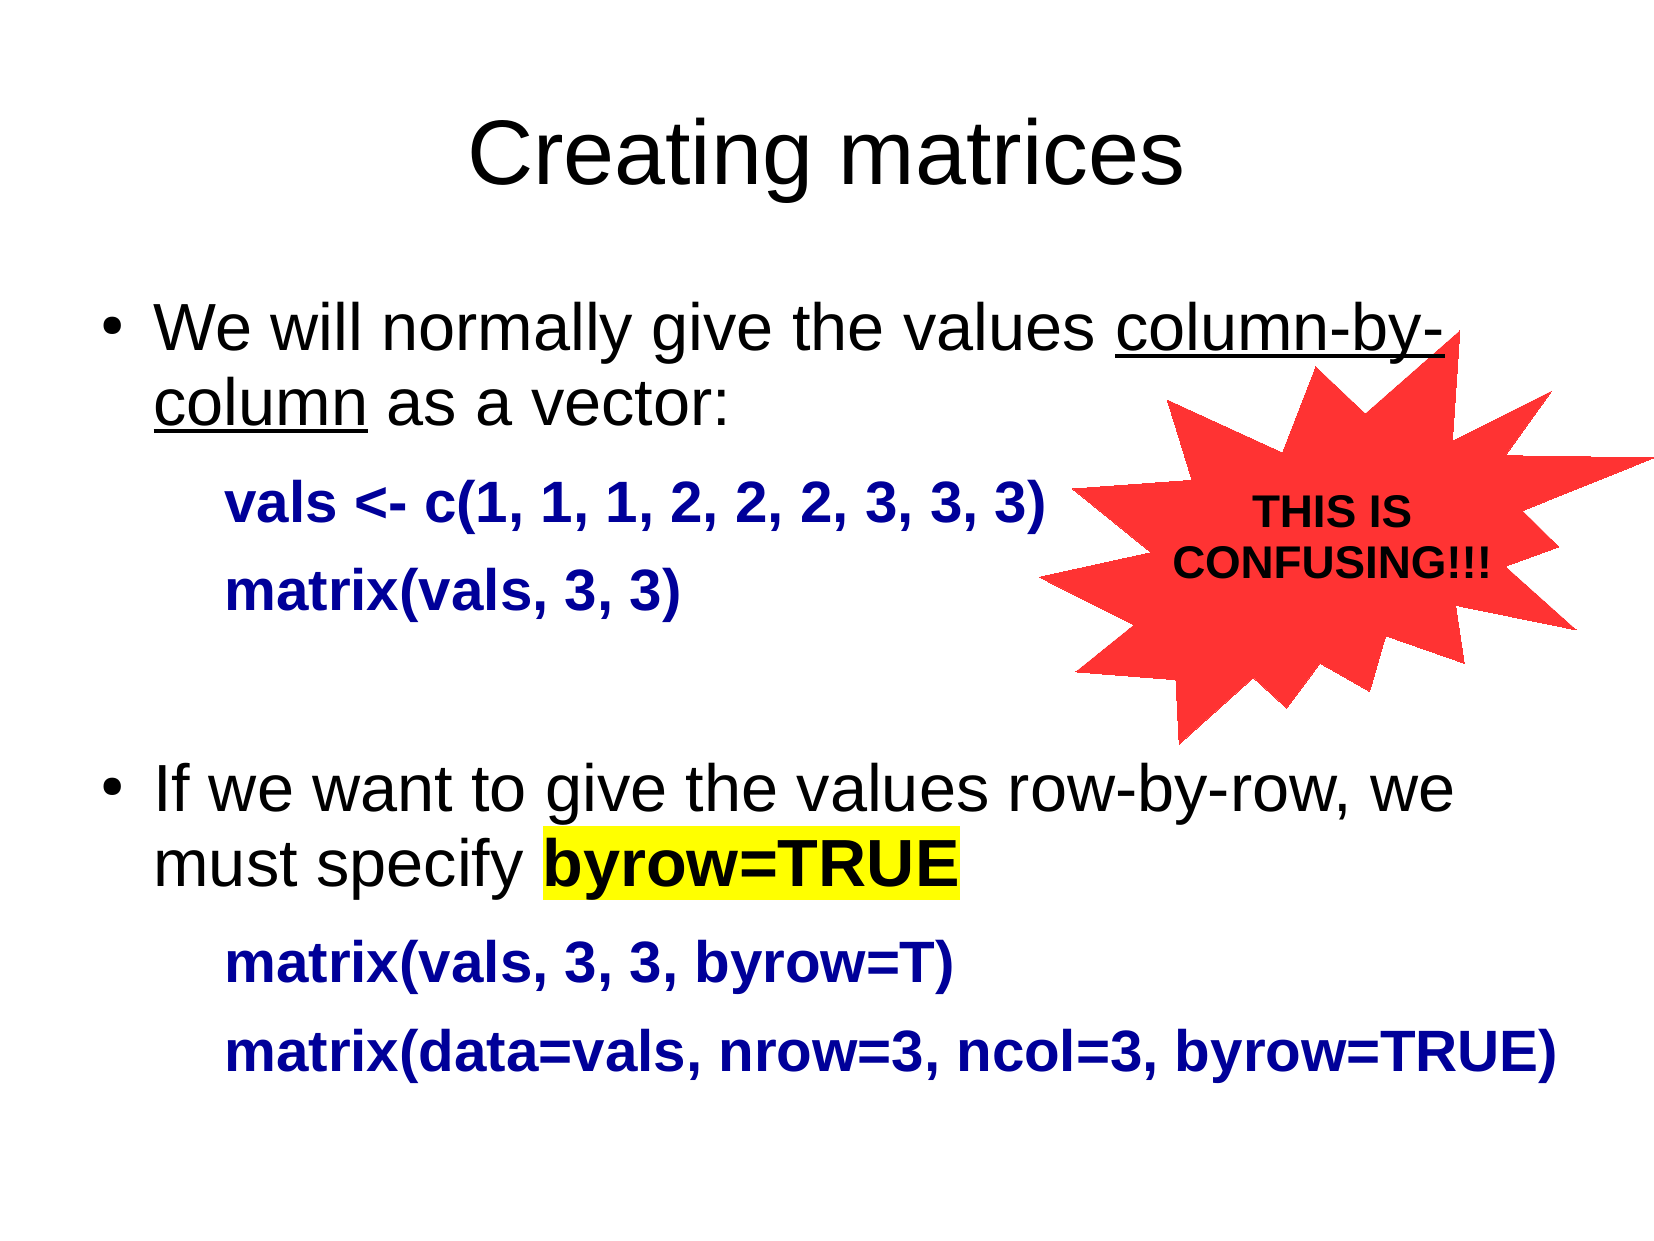

# Creating matrices
We will normally give the values column-by-column as a vector:
vals <- c(1, 1, 1, 2, 2, 2, 3, 3, 3)
matrix(vals, 3, 3)
If we want to give the values row-by-row, we must specify byrow=TRUE
matrix(vals, 3, 3, byrow=T)
matrix(data=vals, nrow=3, ncol=3, byrow=TRUE)
THIS IS
CONFUSING!!!